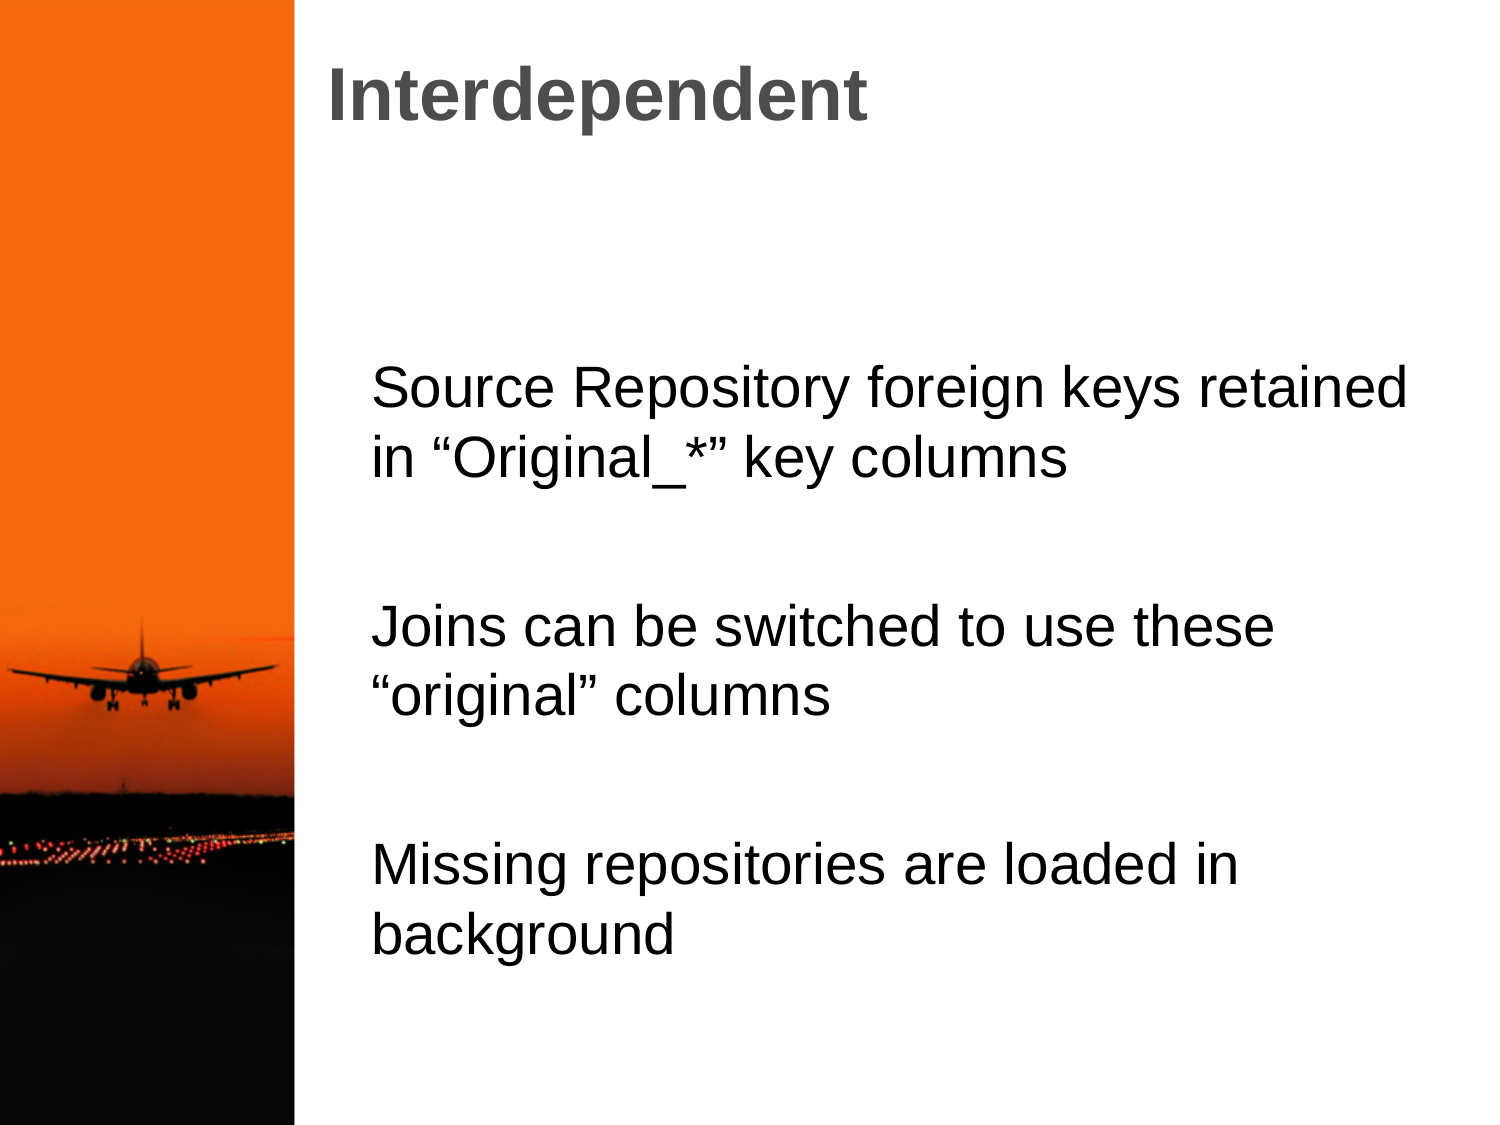

# Interdependent
Source Repository foreign keys retained in “Original_*” key columns
Joins can be switched to use these “original” columns
Missing repositories are loaded in background